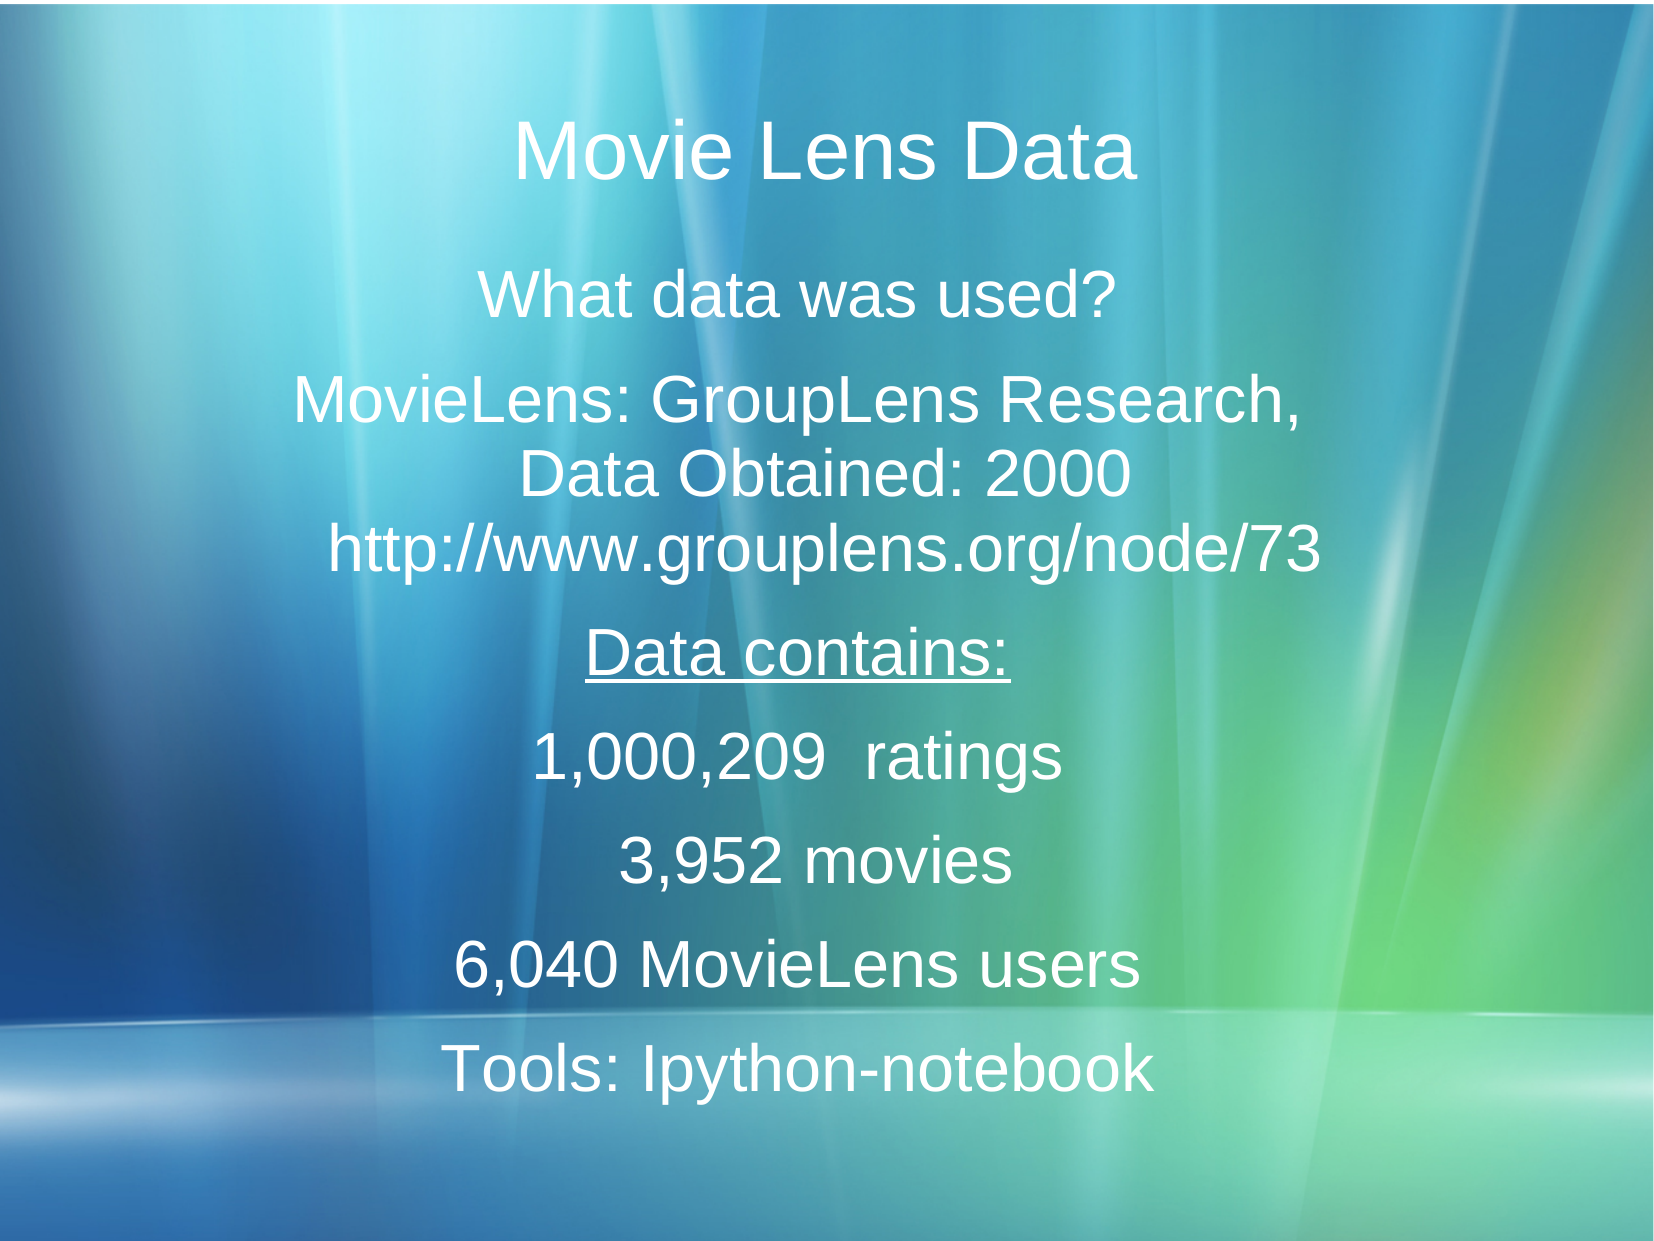

# Movie Lens Data
What data was used?
MovieLens: GroupLens Research,
Data Obtained: 2000
http://www.grouplens.org/node/73
Data contains:
1,000,209 ratings
 3,952 movies
6,040 MovieLens users
Tools: Ipython-notebook